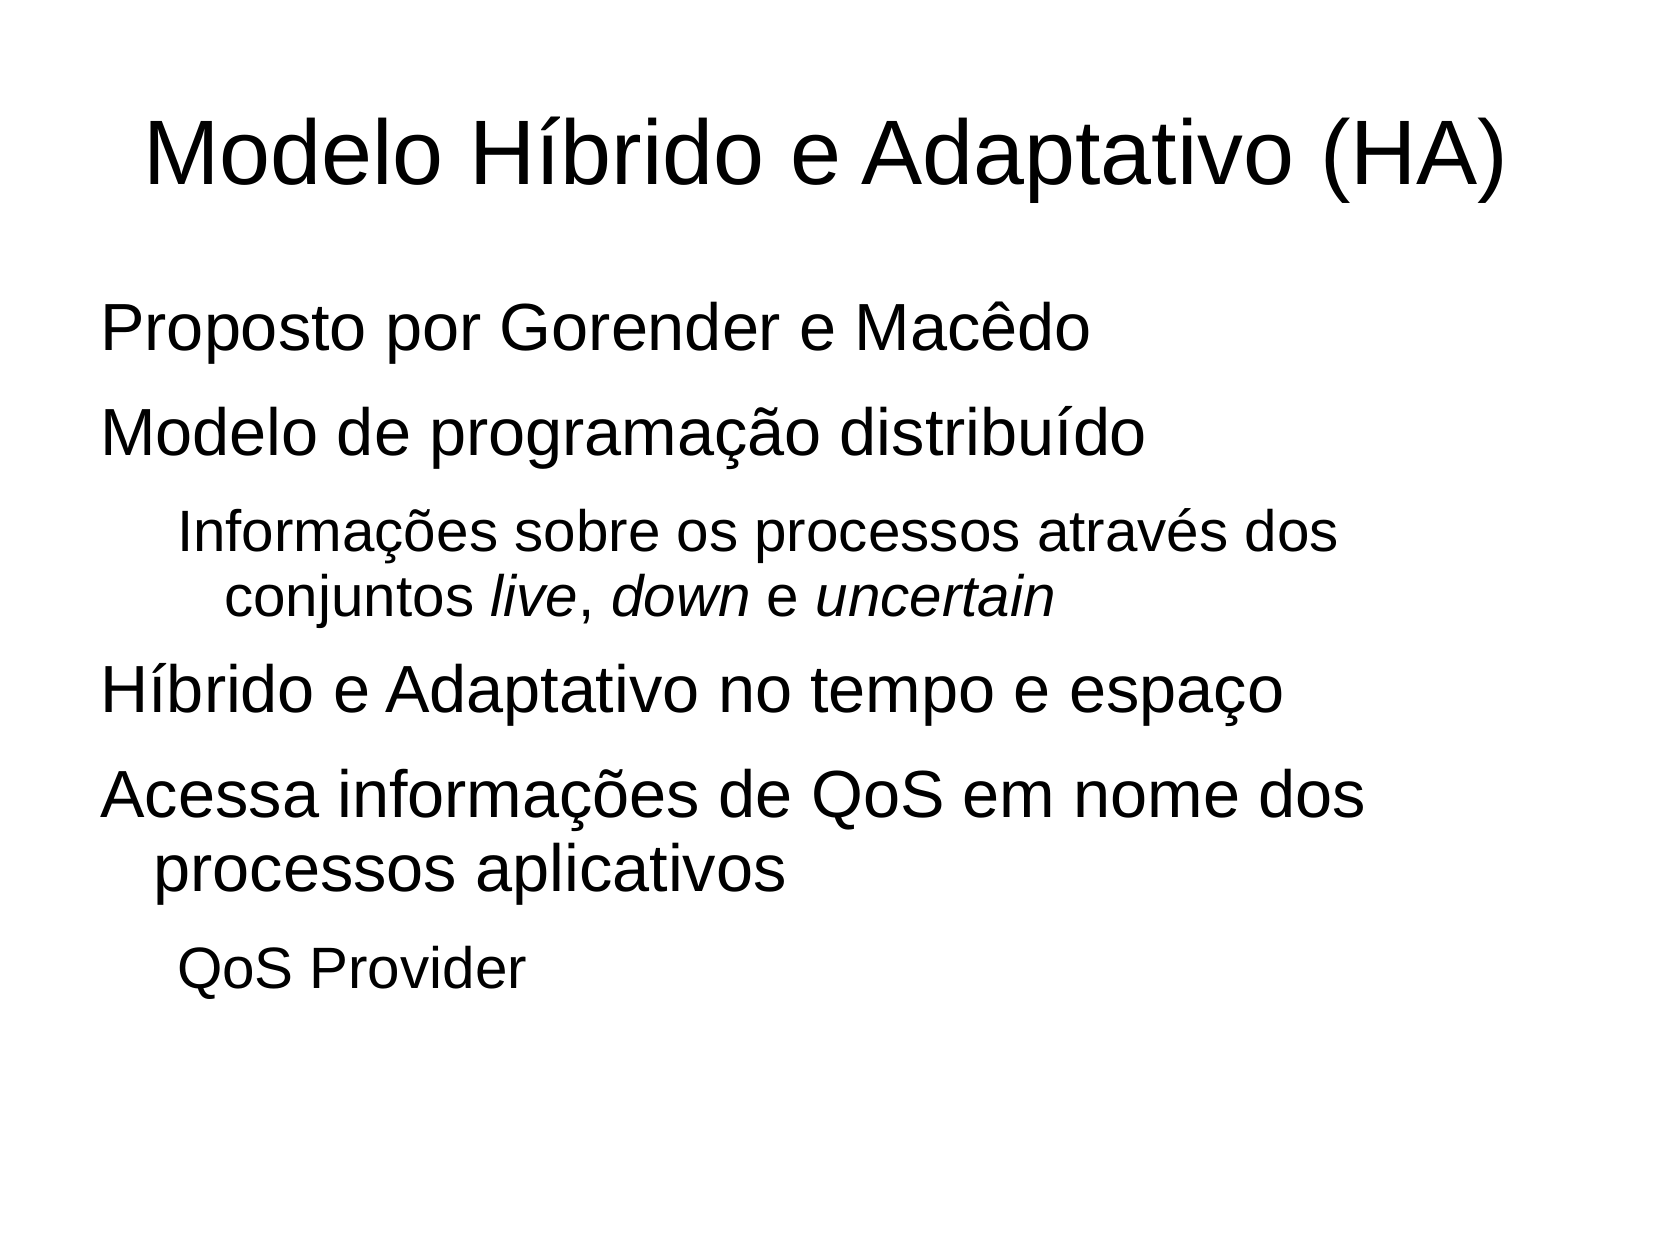

# Modelo Híbrido e Adaptativo (HA)
Proposto por Gorender e Macêdo
Modelo de programação distribuído
Informações sobre os processos através dos conjuntos live, down e uncertain
Híbrido e Adaptativo no tempo e espaço
Acessa informações de QoS em nome dos processos aplicativos
QoS Provider